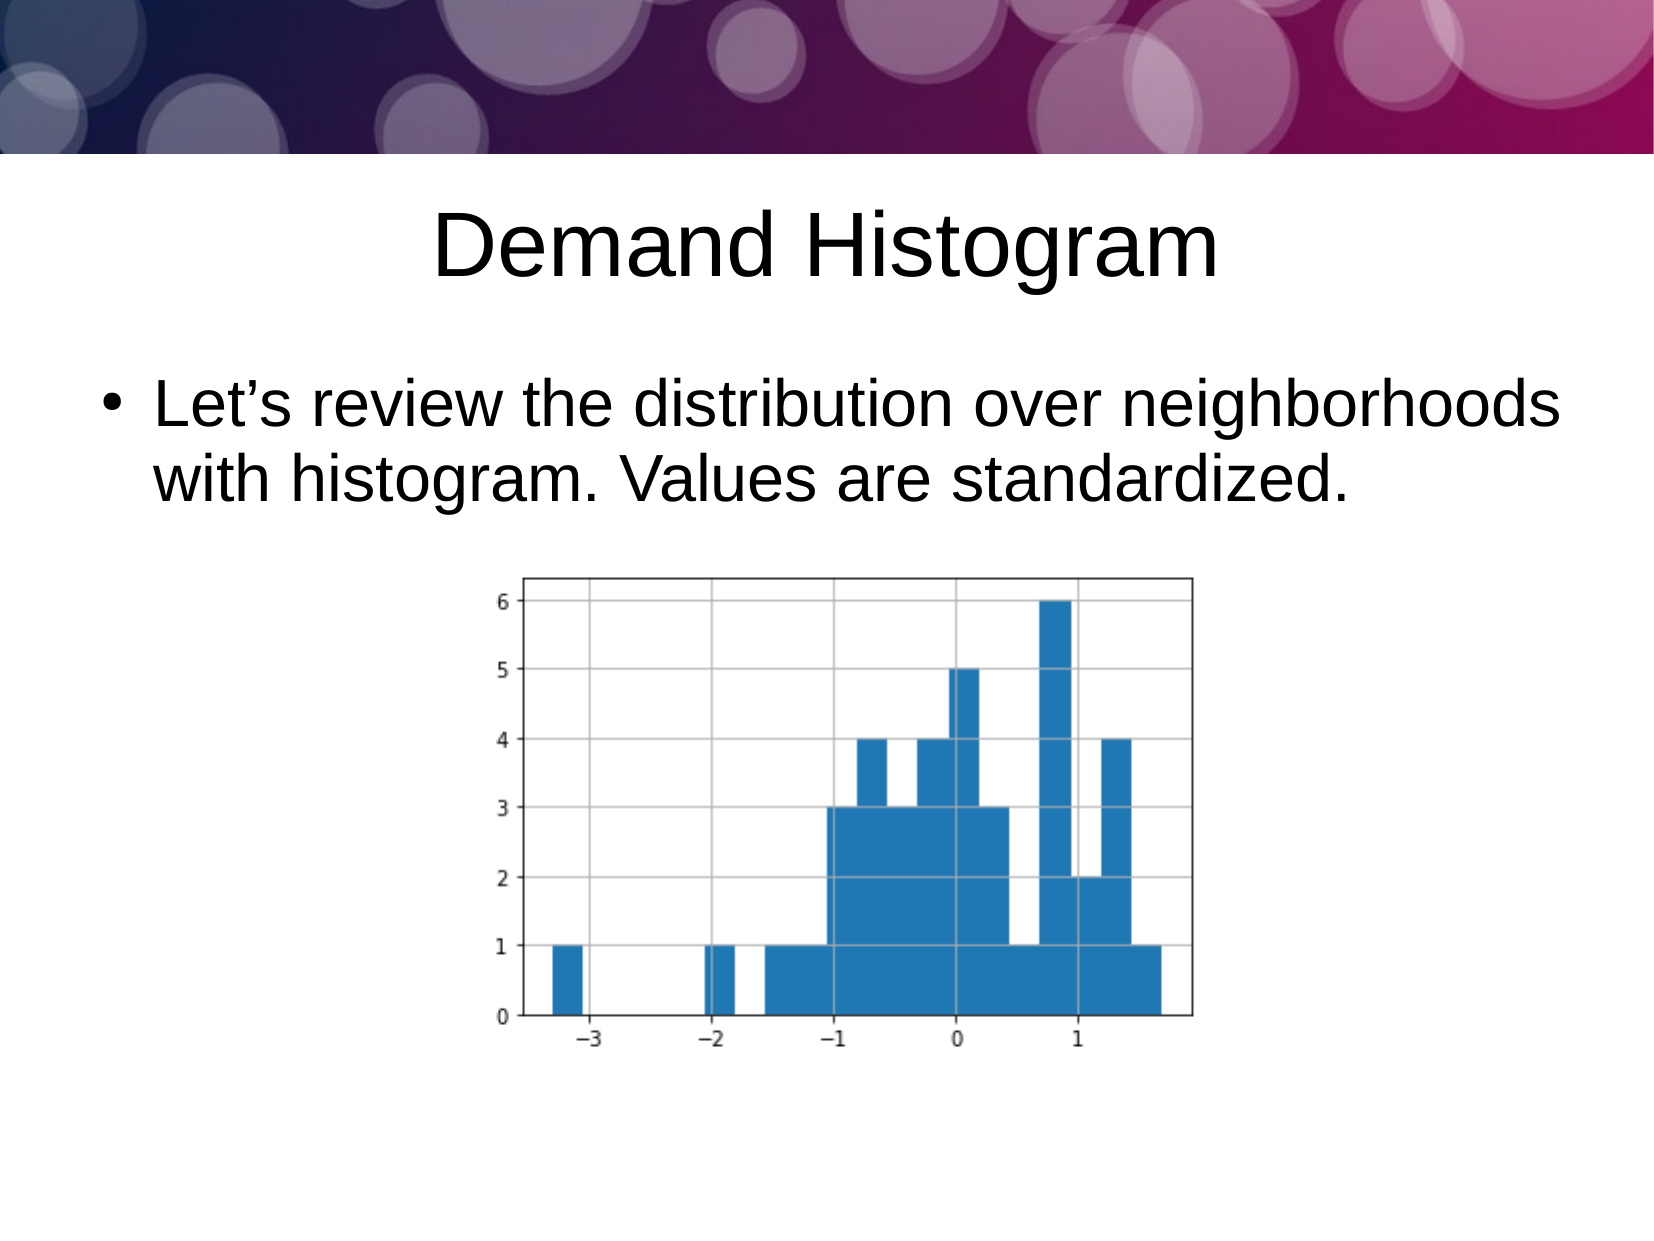

# Demand Histogram
Let’s review the distribution over neighborhoods with histogram. Values are standardized.